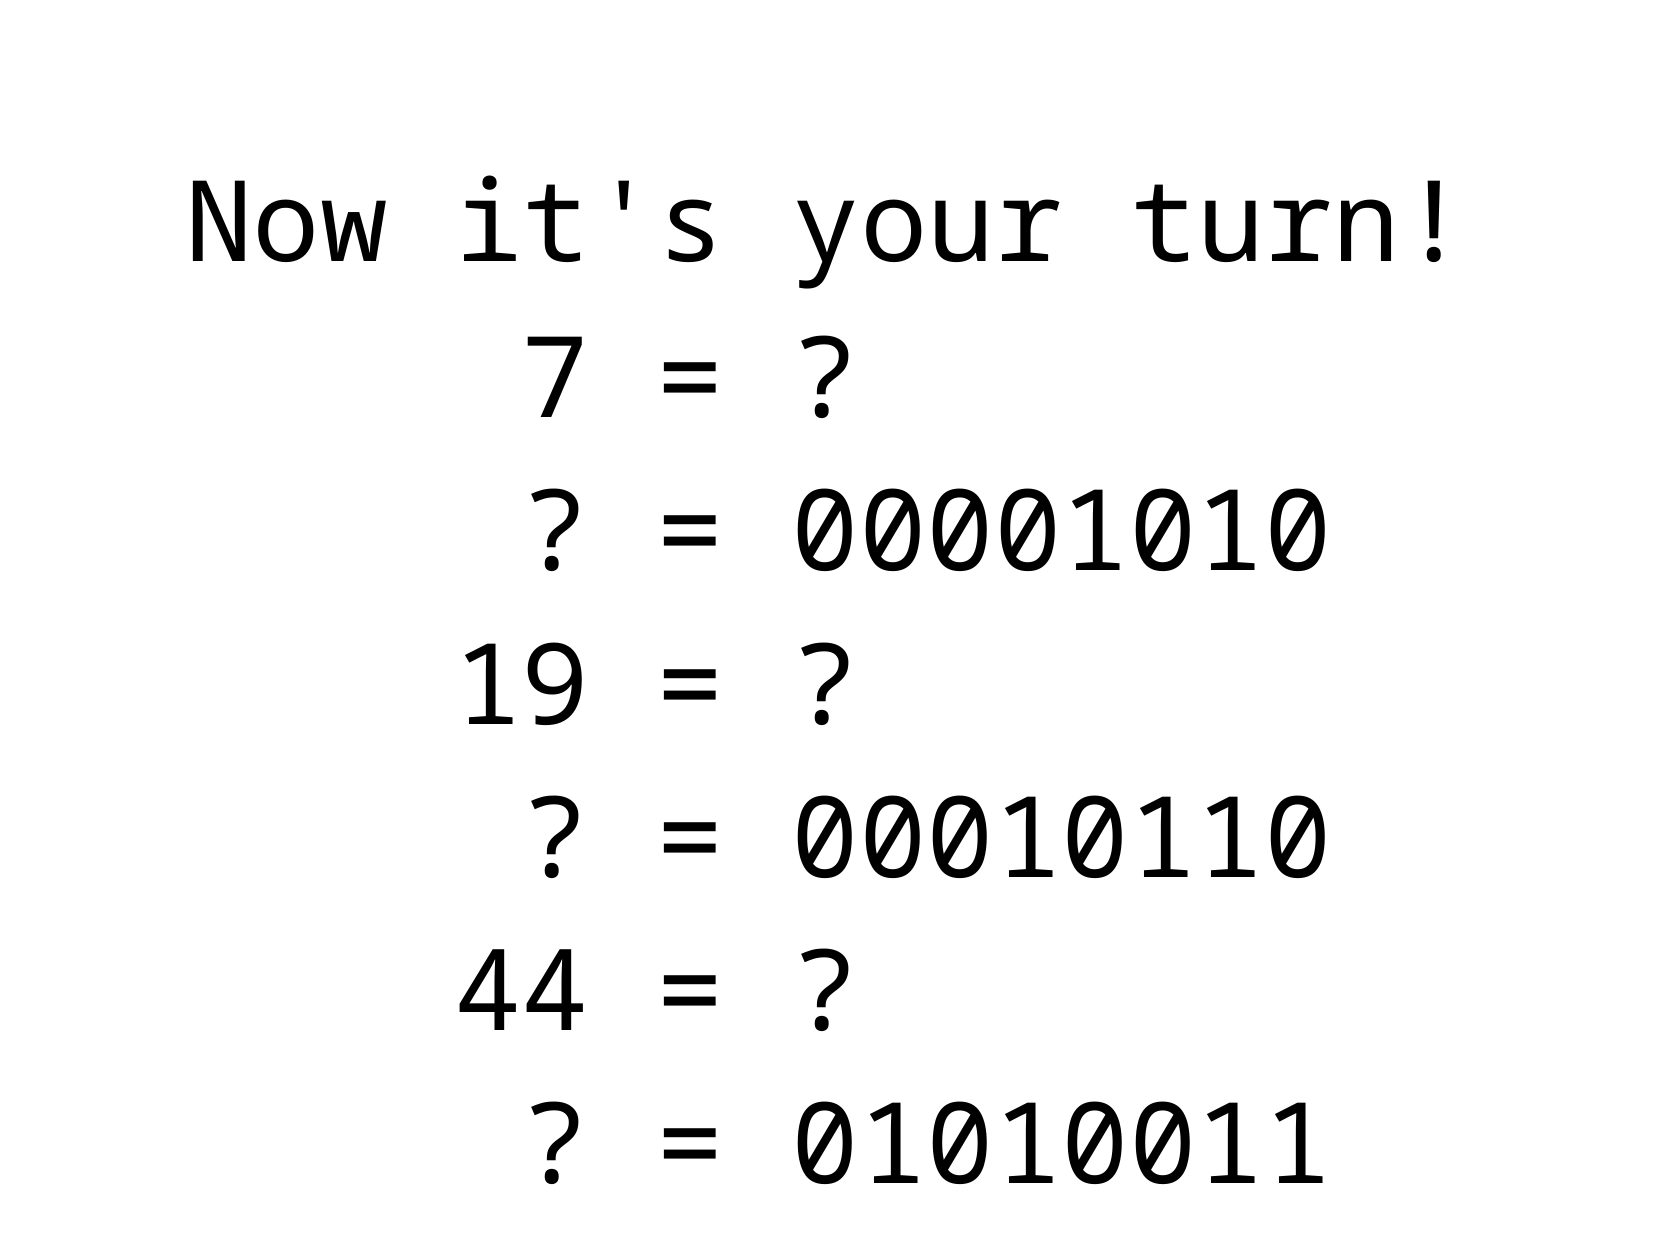

# Now it's your turn!
 7 = ?
 ? = 00001010
19 = ?
 ? = 00010110
44 = ?
 ? = 01010011